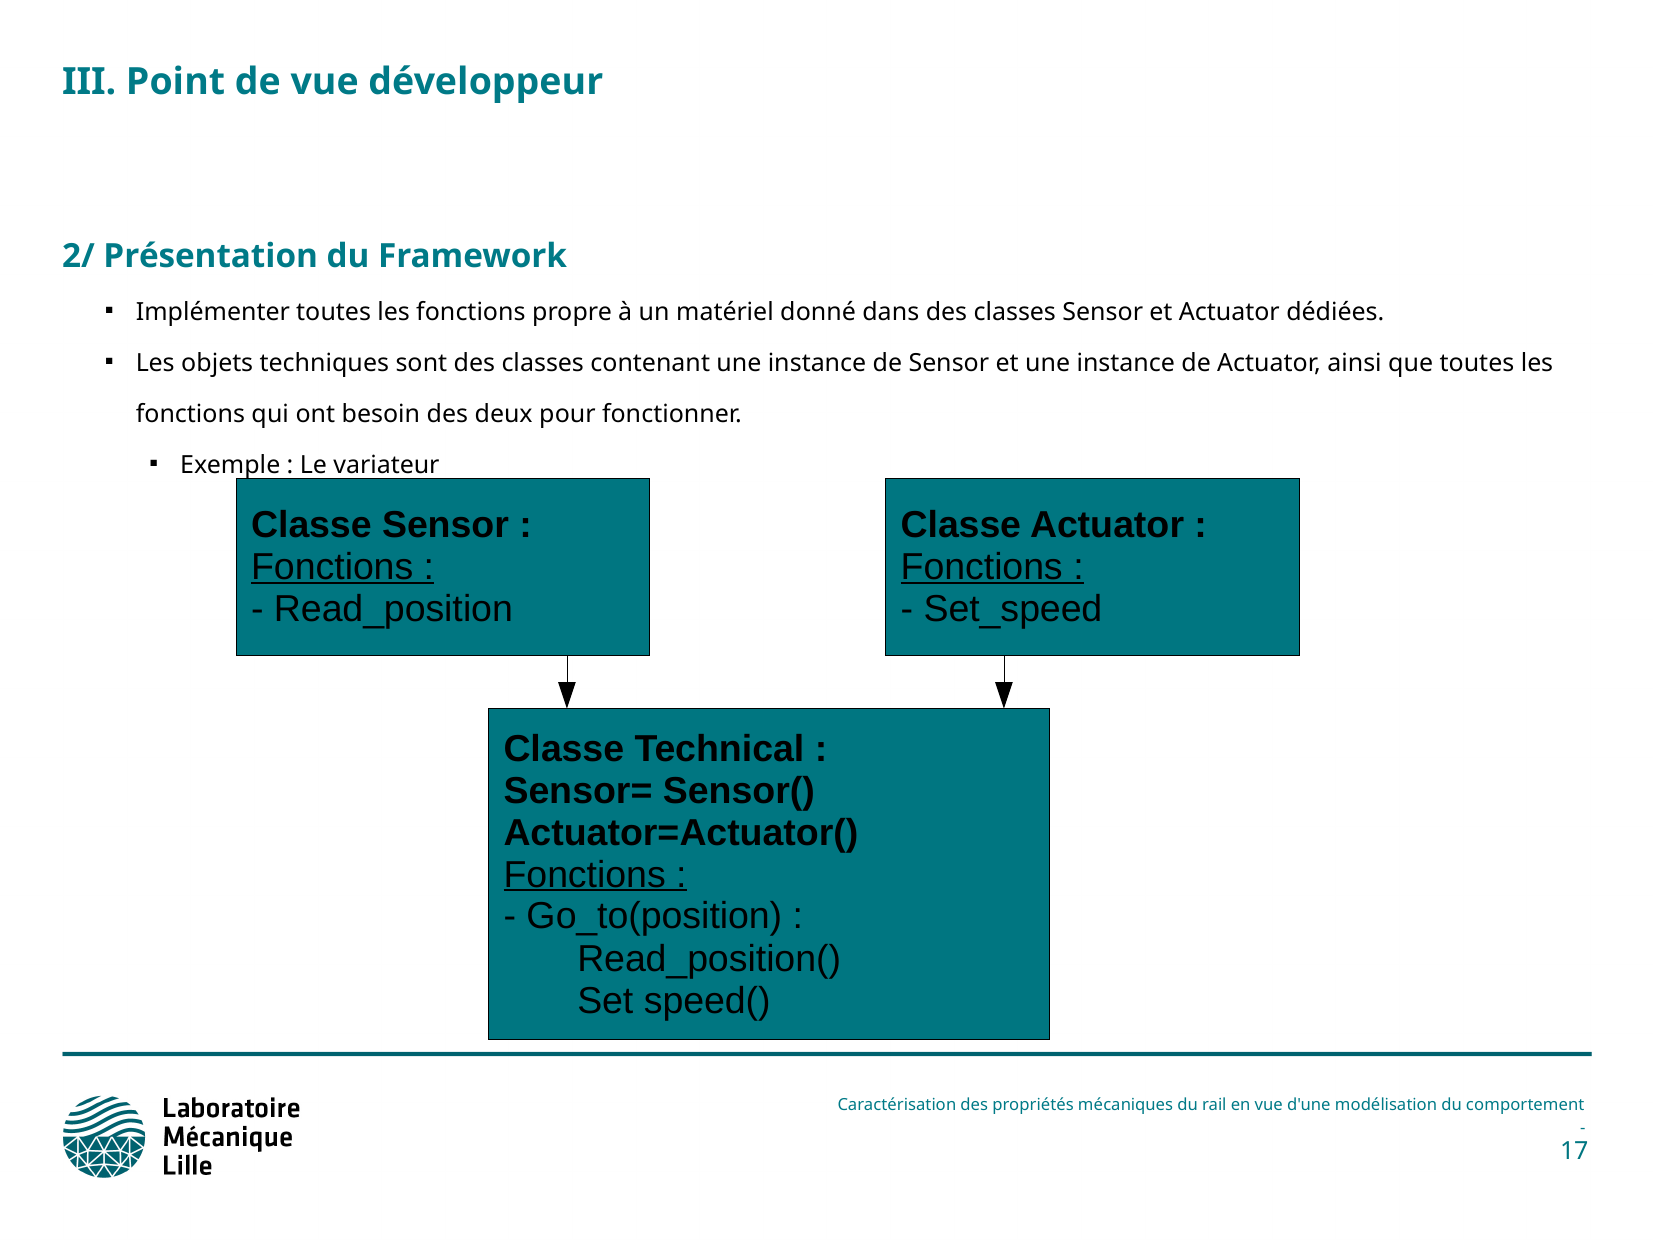

III. Point de vue développeur
2/ Présentation du Framework
Implémenter toutes les fonctions propre à un matériel donné dans des classes Sensor et Actuator dédiées.
Les objets techniques sont des classes contenant une instance de Sensor et une instance de Actuator, ainsi que toutes les fonctions qui ont besoin des deux pour fonctionner.
Exemple : Le variateur
Classe Sensor :
Fonctions :
- Read_position
Classe Actuator :
Fonctions :
- Set_speed
Classe Technical :
Sensor= Sensor()
Actuator=Actuator()
Fonctions :
- Go_to(position) :
	Read_position()
	Set speed()
17